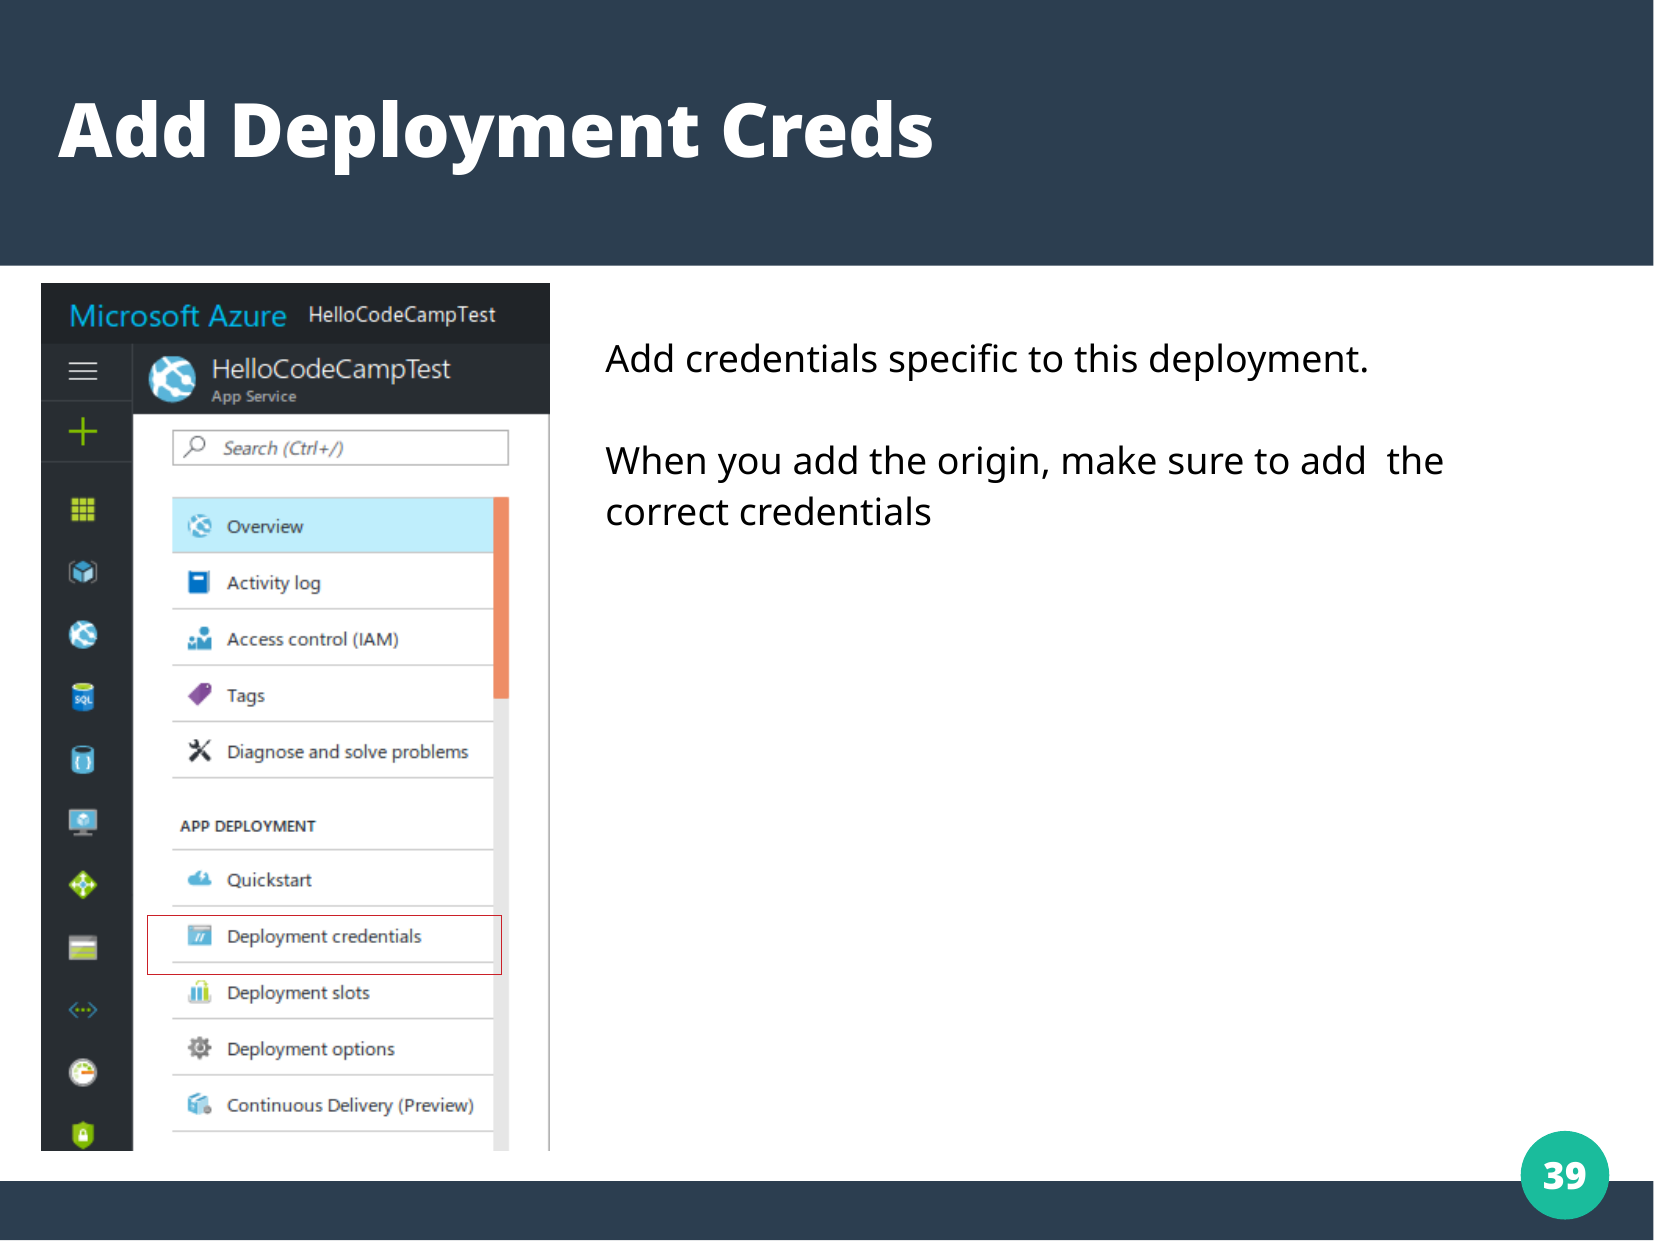

# Add Deployment Creds
Add credentials specific to this deployment.
When you add the origin, make sure to add the
correct credentials
39